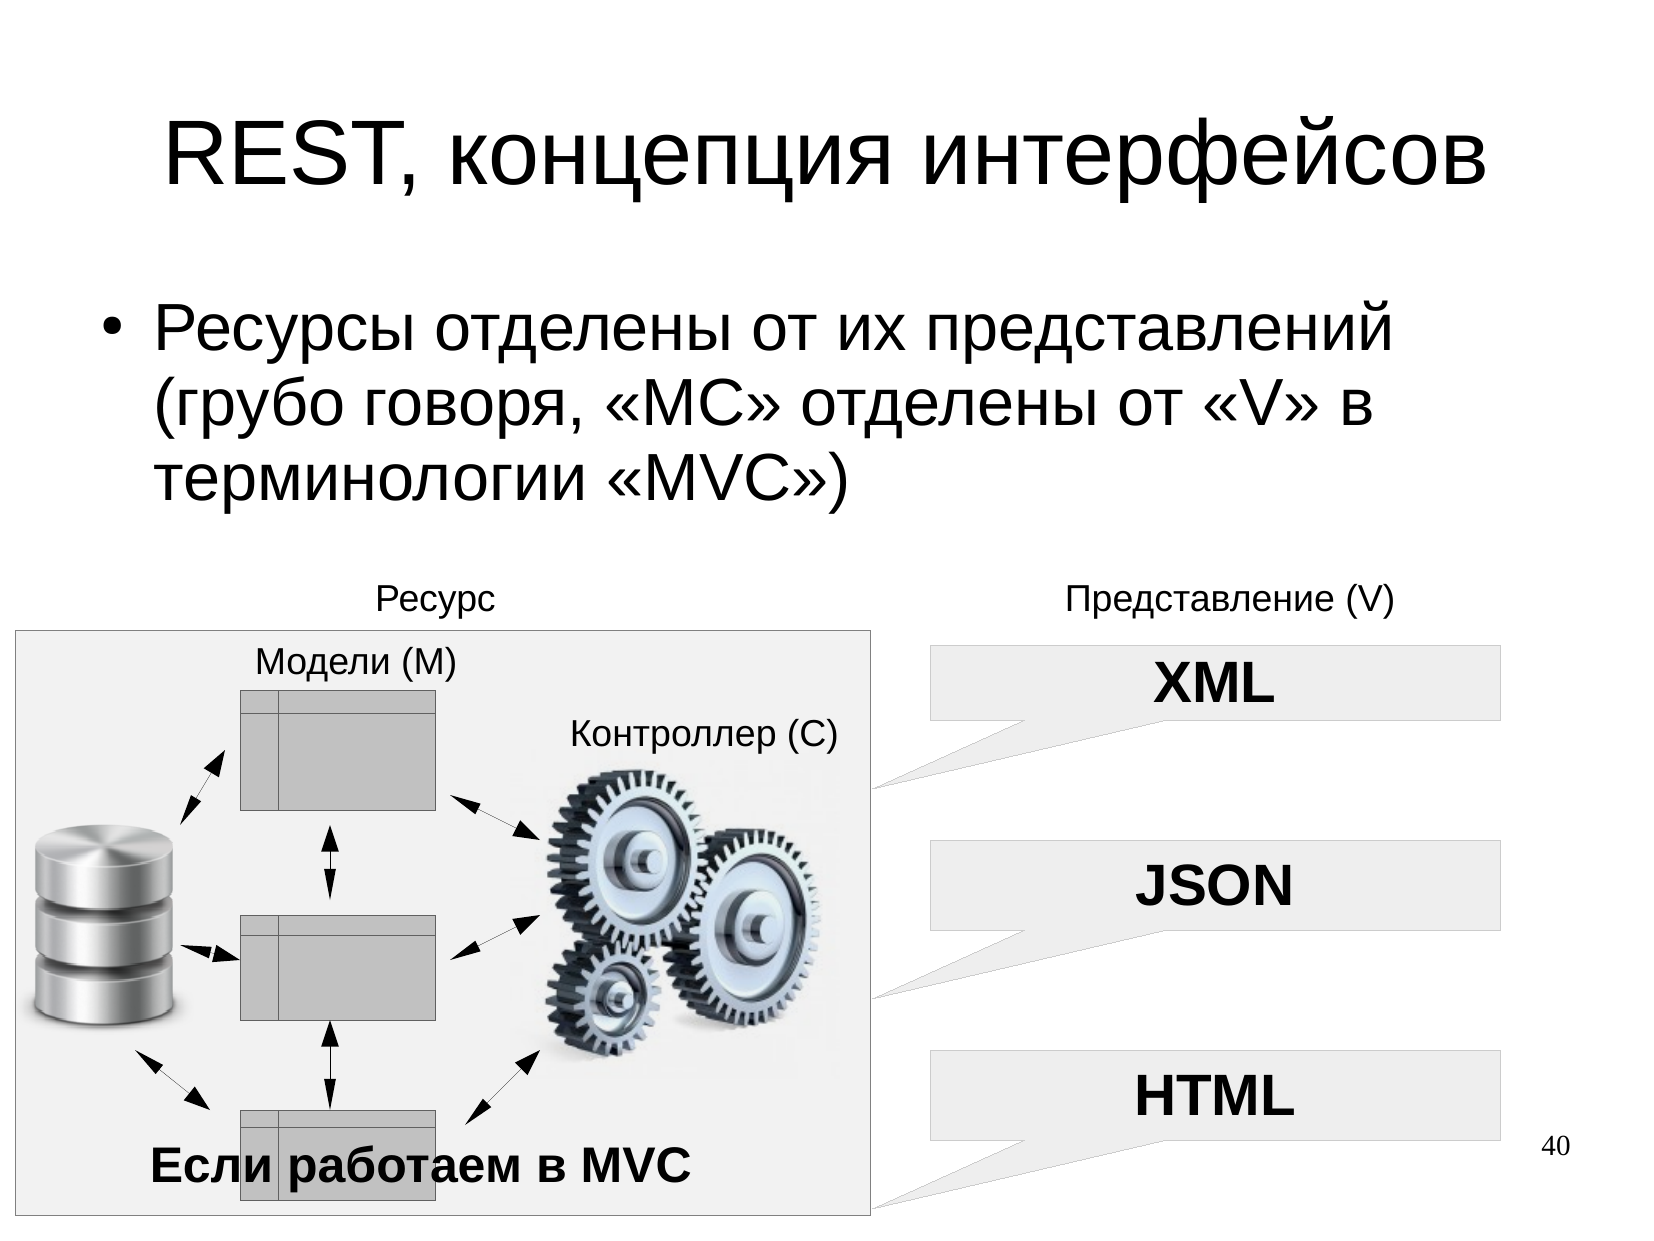

# REST, концепция интерфейсов
Ресурсы отделены от их представлений (грубо говоря, «MC» отделены от «V» в терминологии «MVC»)
Ресурс
Представление (V)
Модели (M)
XML
Контроллер (C)
JSON
HTML
Если работаем в MVC
40